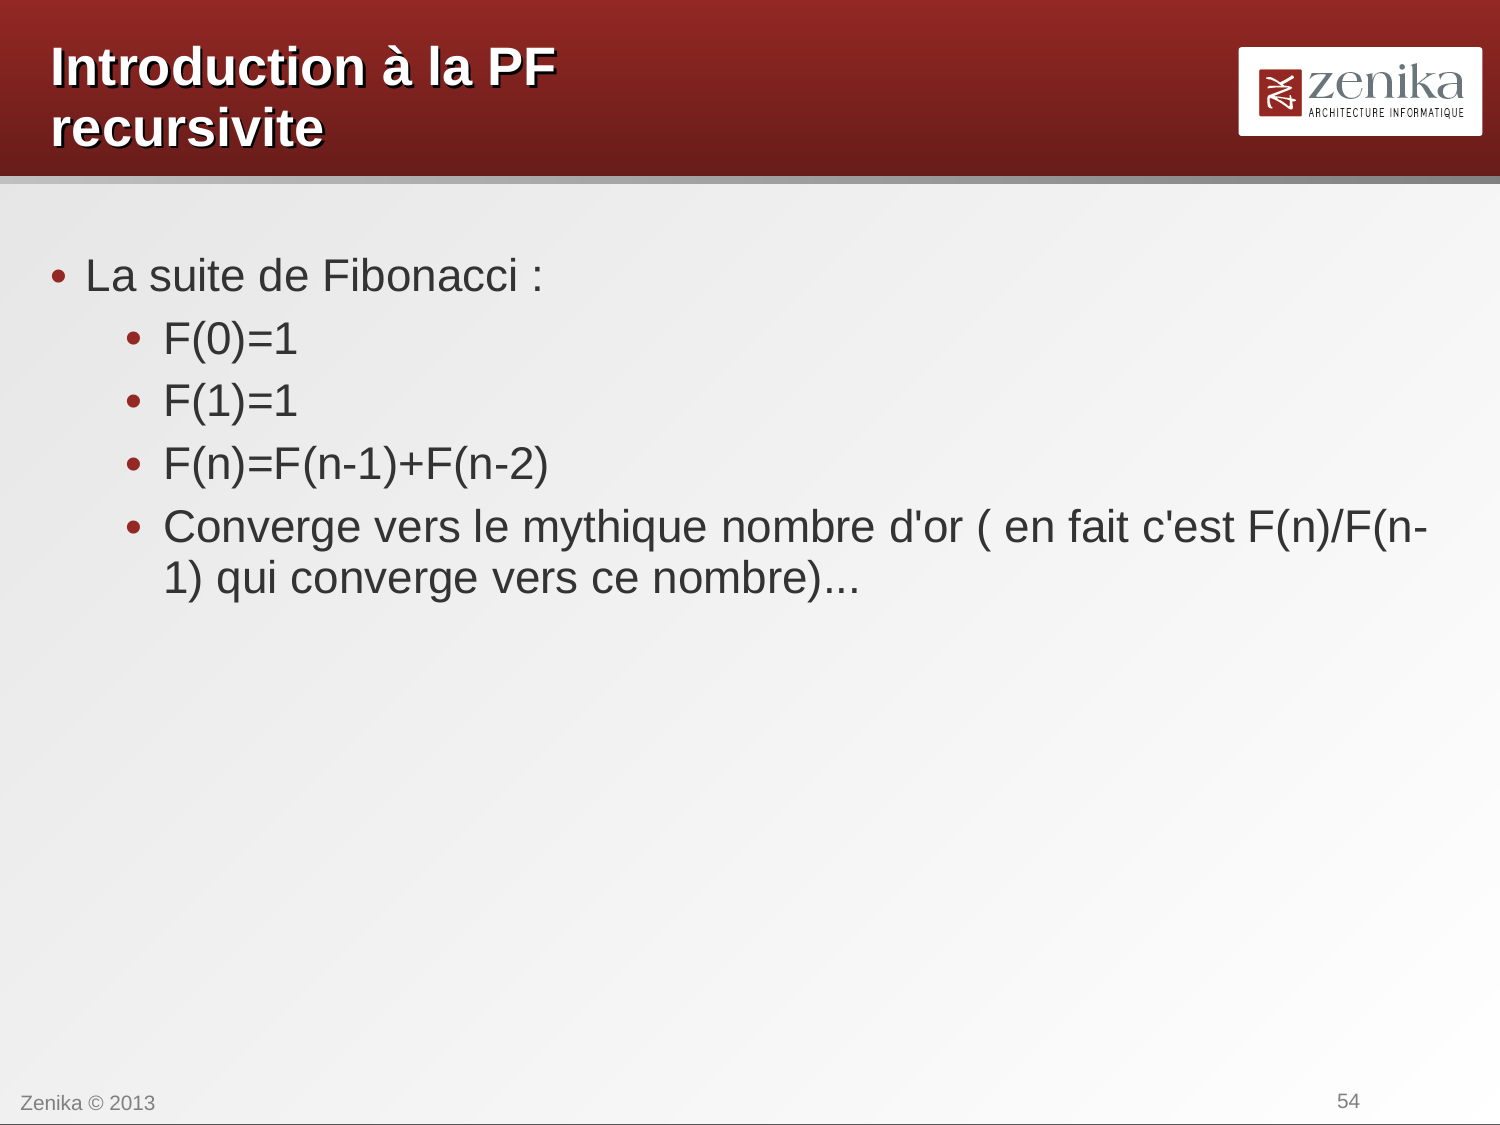

# Introduction à la PF recursivite
La suite de Fibonacci :
F(0)=1
F(1)=1
F(n)=F(n-1)+F(n-2)
Converge vers le mythique nombre d'or ( en fait c'est F(n)/F(n-1) qui converge vers ce nombre)...